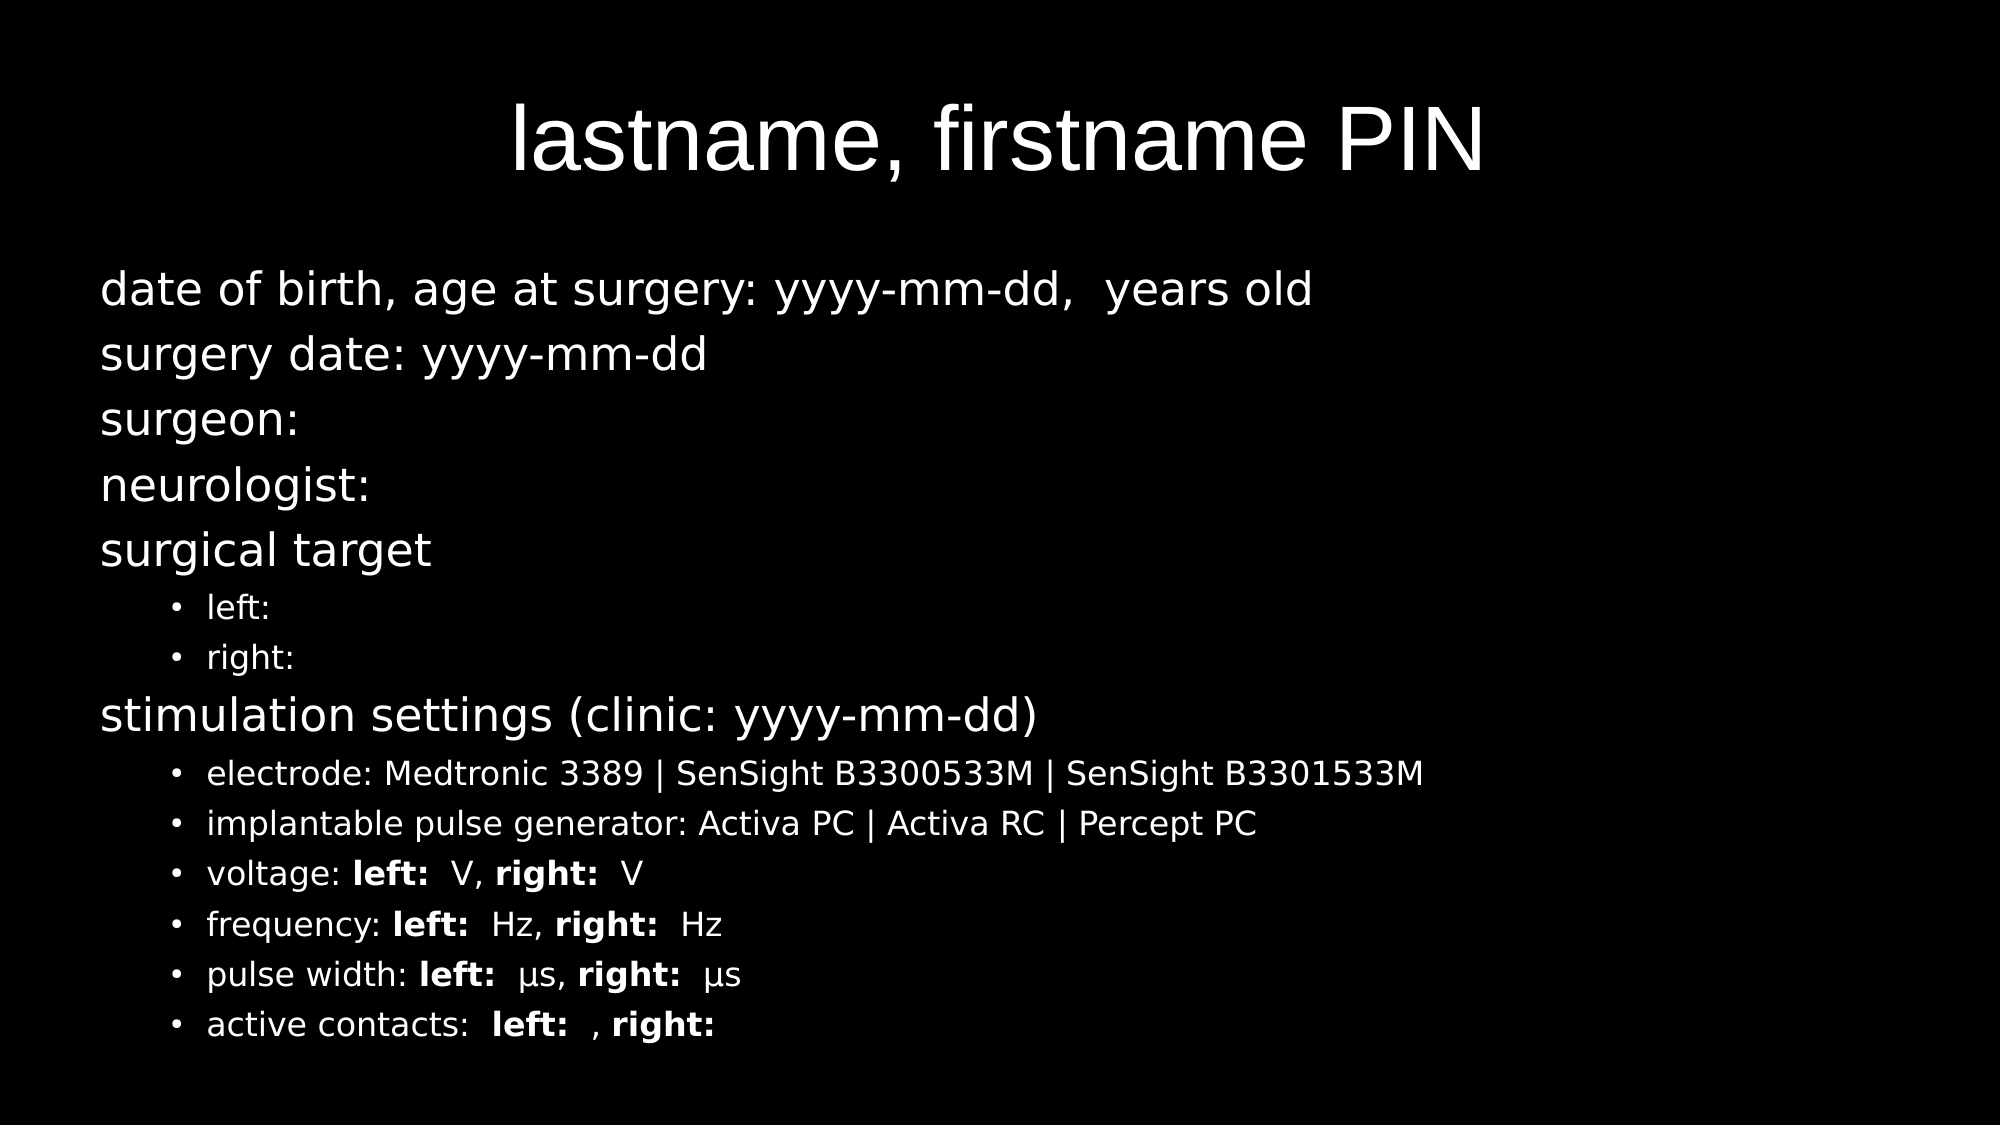

# lastname, firstname PIN
date of birth, age at surgery: yyyy-mm-dd, years old
surgery date: yyyy-mm-dd
surgeon:
neurologist:
surgical target
left:
right:
stimulation settings (clinic: yyyy-mm-dd)
electrode: Medtronic 3389 | SenSight B3300533M | SenSight B3301533M
implantable pulse generator: Activa PC | Activa RC | Percept PC
voltage: left: V, right: V
frequency: left: Hz, right: Hz
pulse width: left: μs, right: μs
active contacts: left: , right: